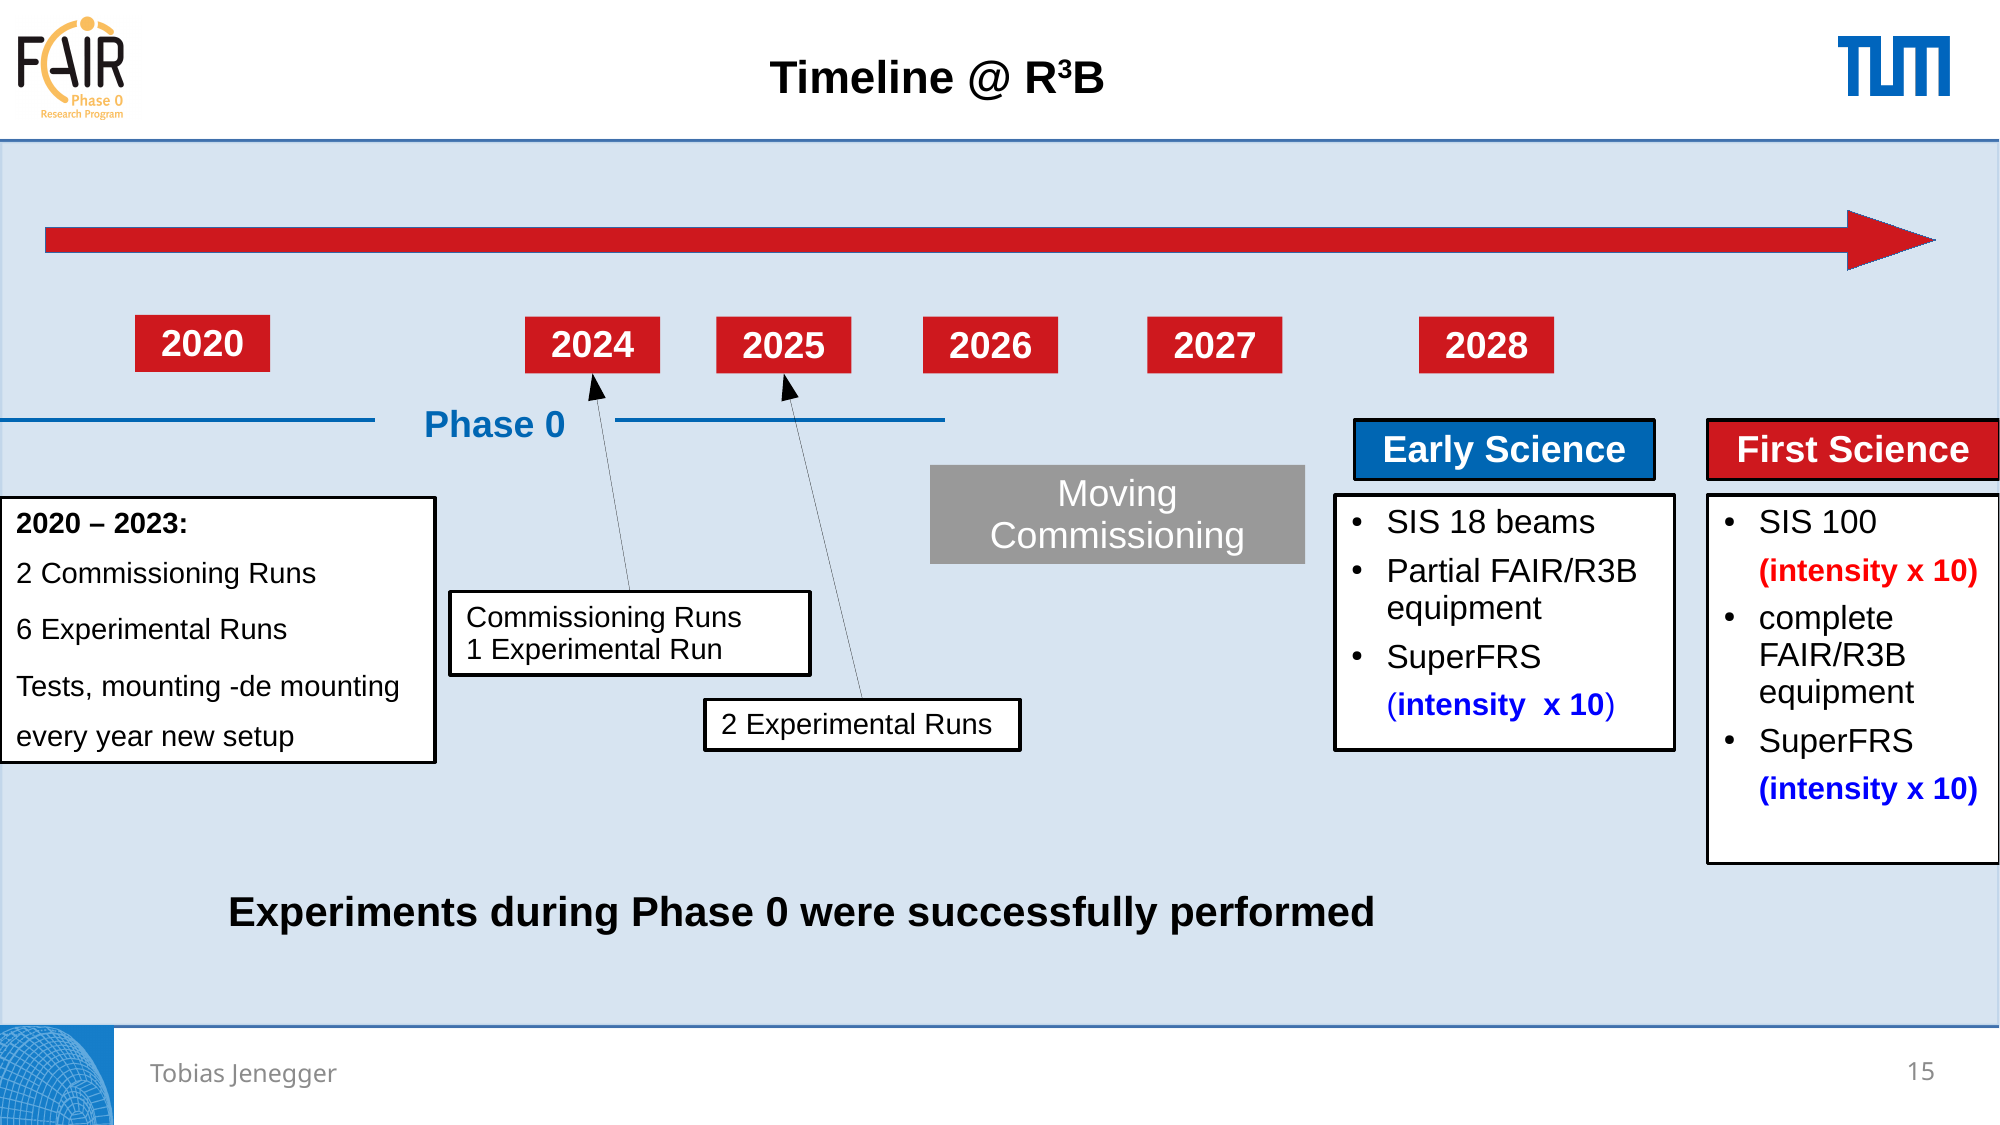

Timeline @ R3B
2020
2024
2025
2026
2027
2028
Phase 0
Early Science
First Science
Moving
Commissioning
SIS 18 beams
Partial FAIR/R3B equipment
SuperFRS
(intensity x 10)
SIS 100
(intensity x 10)
complete FAIR/R3B equipment
SuperFRS
(intensity x 10)
2020 – 2023:
2 Commissioning Runs
6 Experimental Runs
Tests, mounting -de mounting
every year new setup
Commissioning Runs
1 Experimental Run
2 Experimental Runs
Experiments during Phase 0 were successfully performed
15